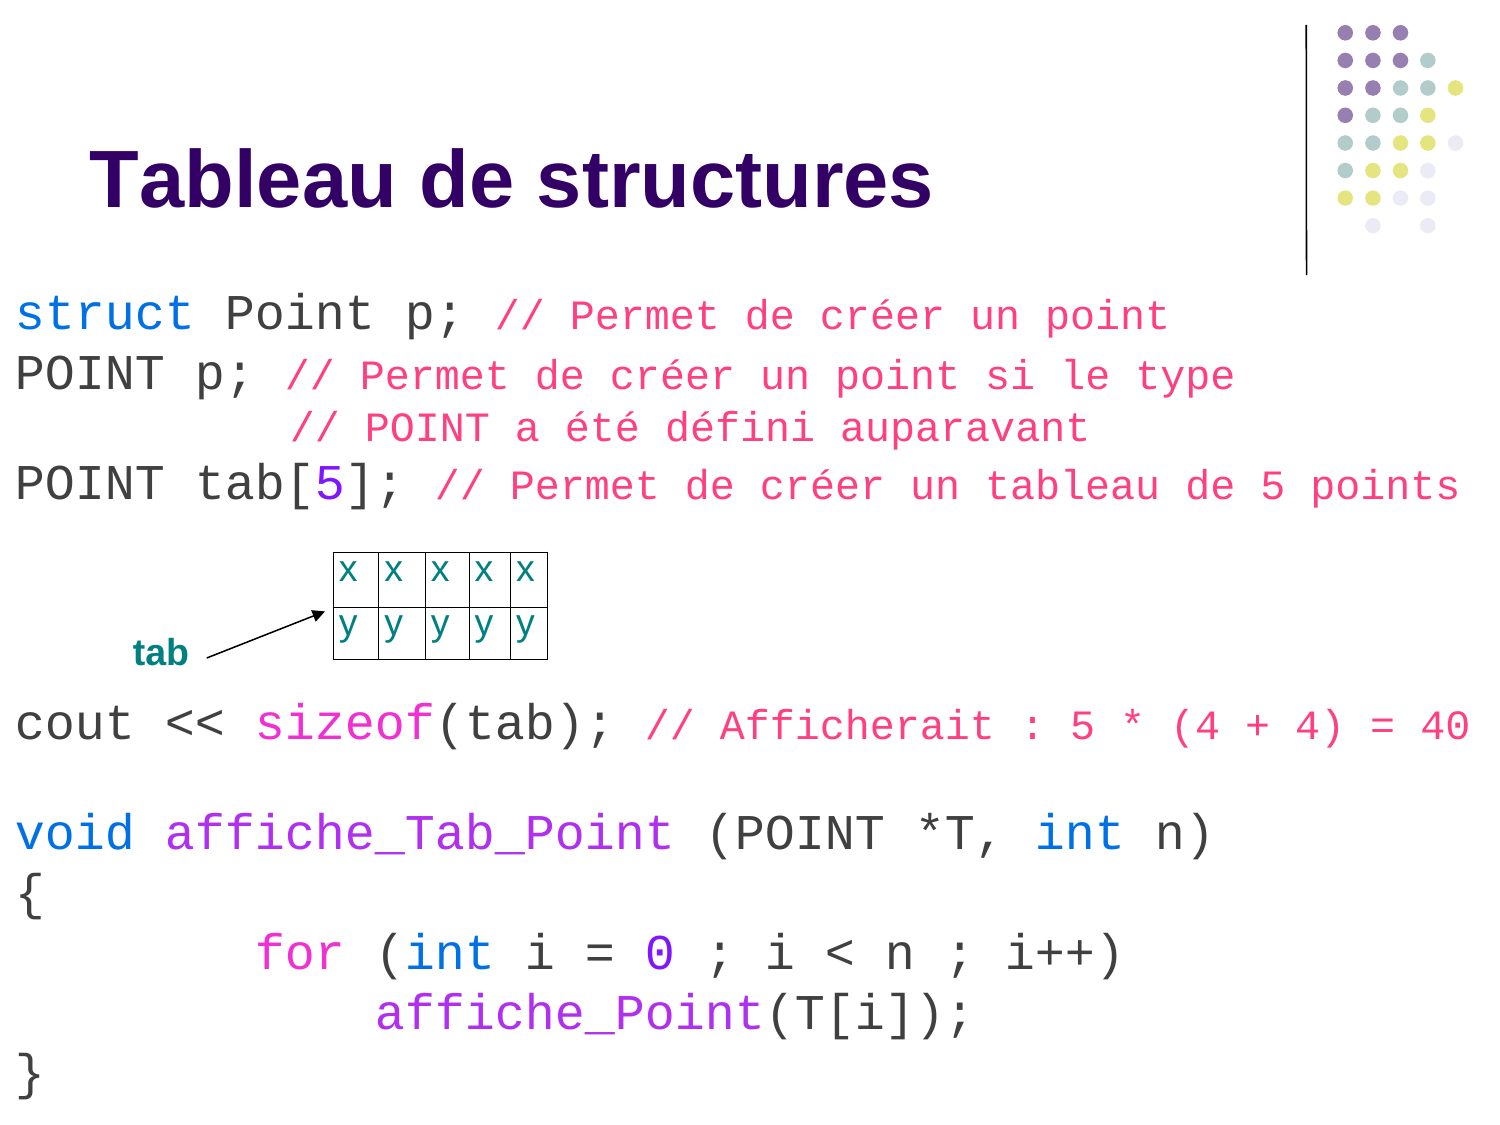

# Tableau de structures
struct Point p; // Permet de créer un point
POINT p; // Permet de créer un point si le type
 // POINT a été défini auparavant
POINT tab[5]; // Permet de créer un tableau de 5 points
cout << sizeof(tab); // Afficherait : 5 * (4 + 4) = 40
void affiche_Tab_Point (POINT *T, int n)
{
 for (int i = 0 ; i < n ; i++)
 affiche_Point(T[i]);
}
| x | x | x | x | x |
| --- | --- | --- | --- | --- |
| y | y | y | y | y |
tab